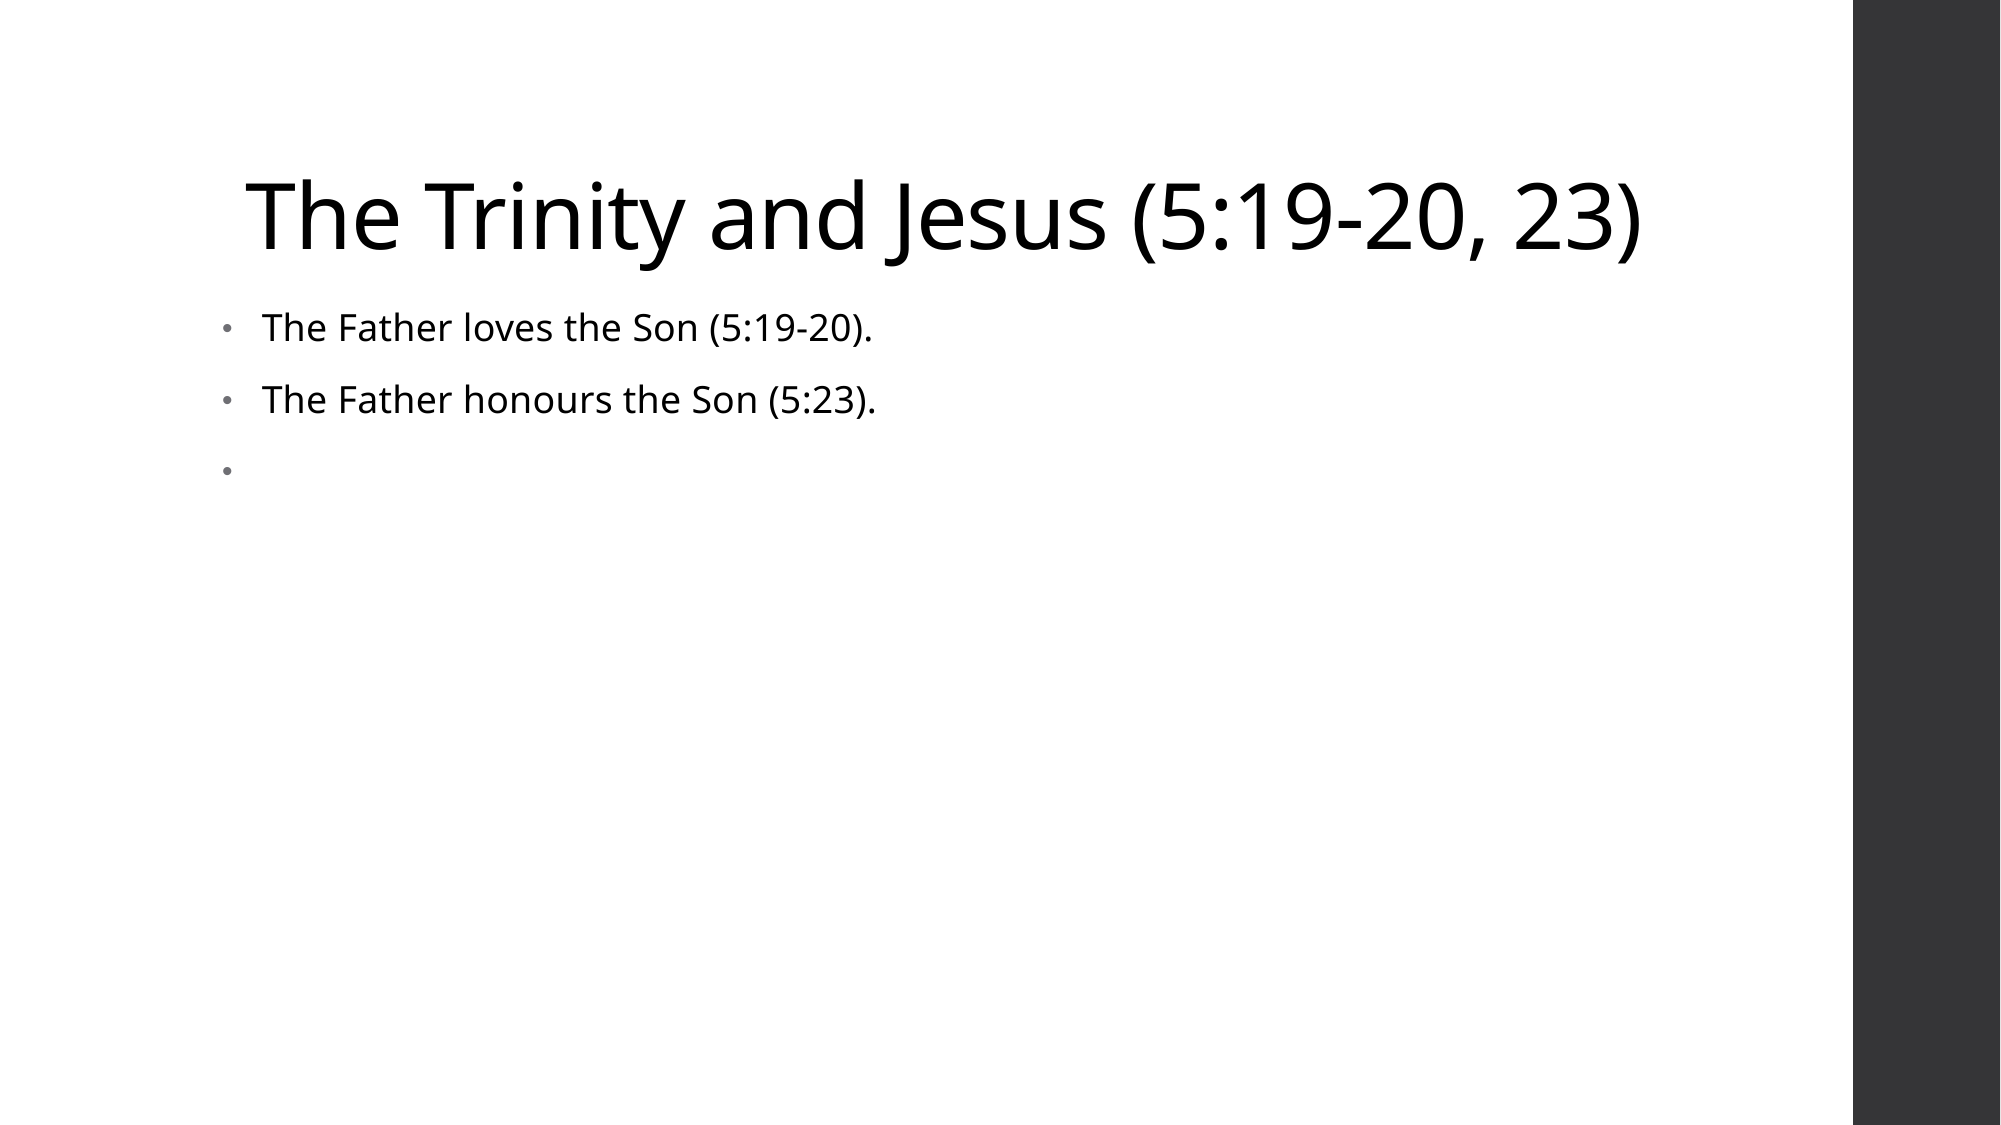

# The Trinity and Jesus (5:19-20, 23)
 The Father loves the Son (5:19-20).
 The Father honours the Son (5:23).